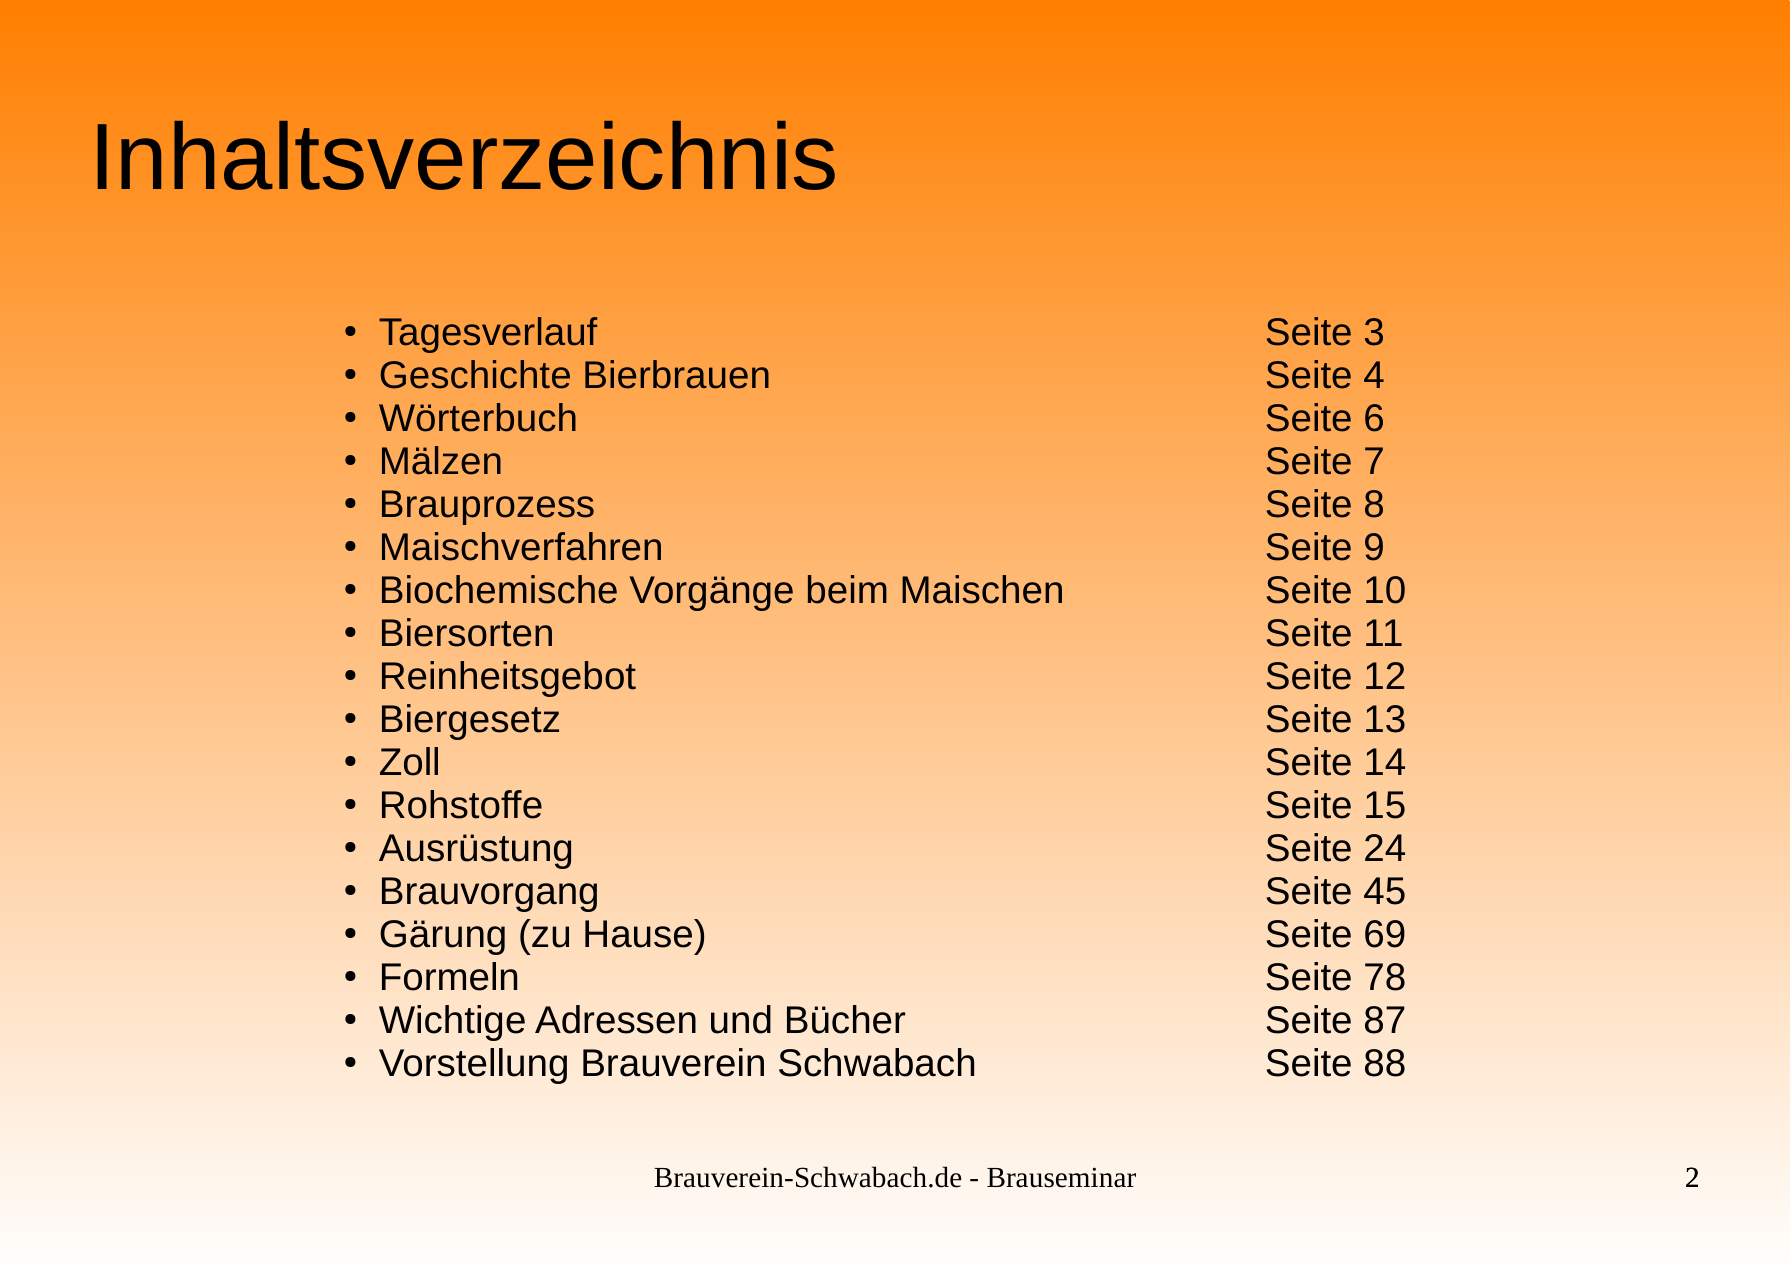

# Inhaltsverzeichnis
Tagesverlauf										Seite 3
Geschichte Bierbrauen							Seite 4
Wörterbuch										Seite 6
Mälzen											Seite 7
Brauprozess										Seite 8
Maischverfahren 								Seite 9
Biochemische Vorgänge beim Maischen			Seite 10
Biersorten										Seite 11
Reinheitsgebot									Seite 12
Biergesetz										Seite 13
Zoll												Seite 14
Rohstoffe										Seite 15
Ausrüstung										Seite 24
Brauvorgang										Seite 45
Gärung (zu Hause)								Seite 69
Formeln											Seite 78
Wichtige Adressen und Bücher					Seite 87
Vorstellung Brauverein Schwabach				Seite 88
Brauverein-Schwabach.de - Brauseminar
2